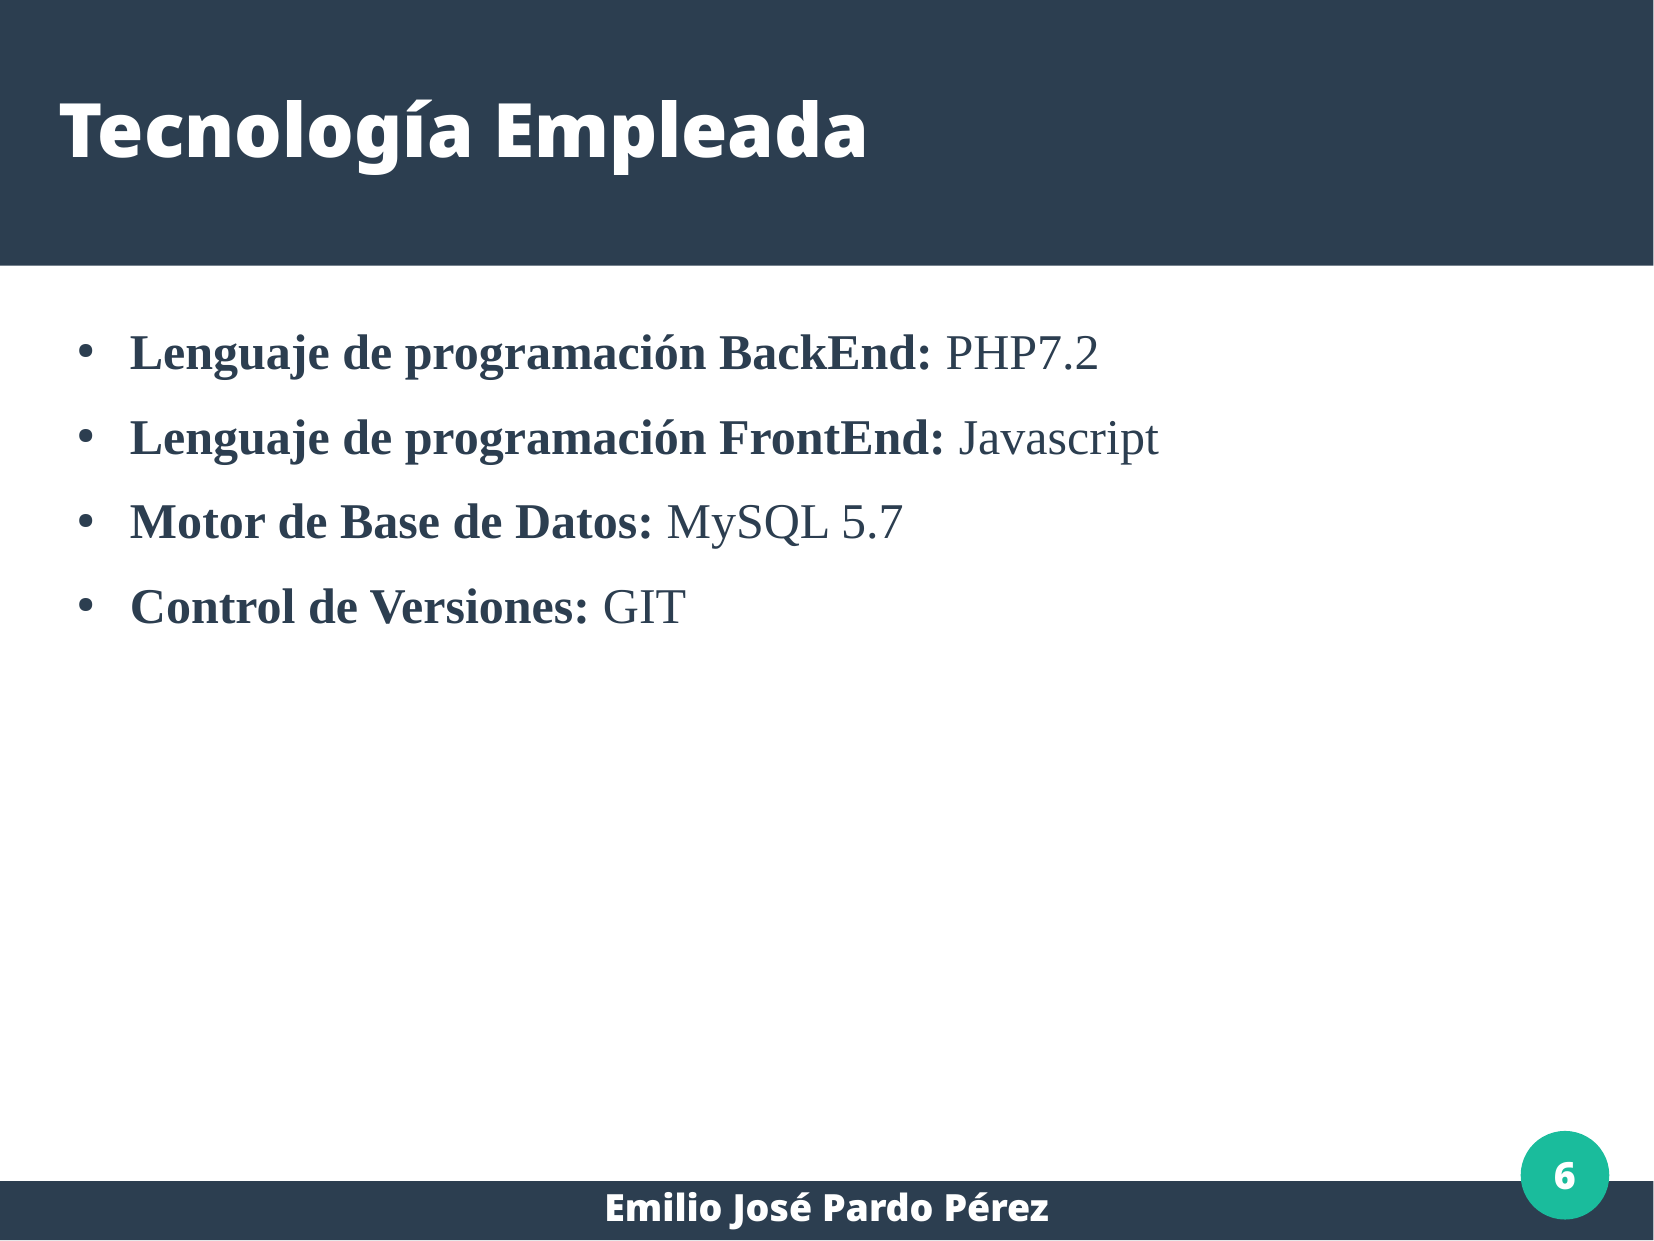

# Tecnología Empleada
Lenguaje de programación BackEnd: PHP7.2
Lenguaje de programación FrontEnd: Javascript
Motor de Base de Datos: MySQL 5.7
Control de Versiones: GIT
6
Emilio José Pardo Pérez